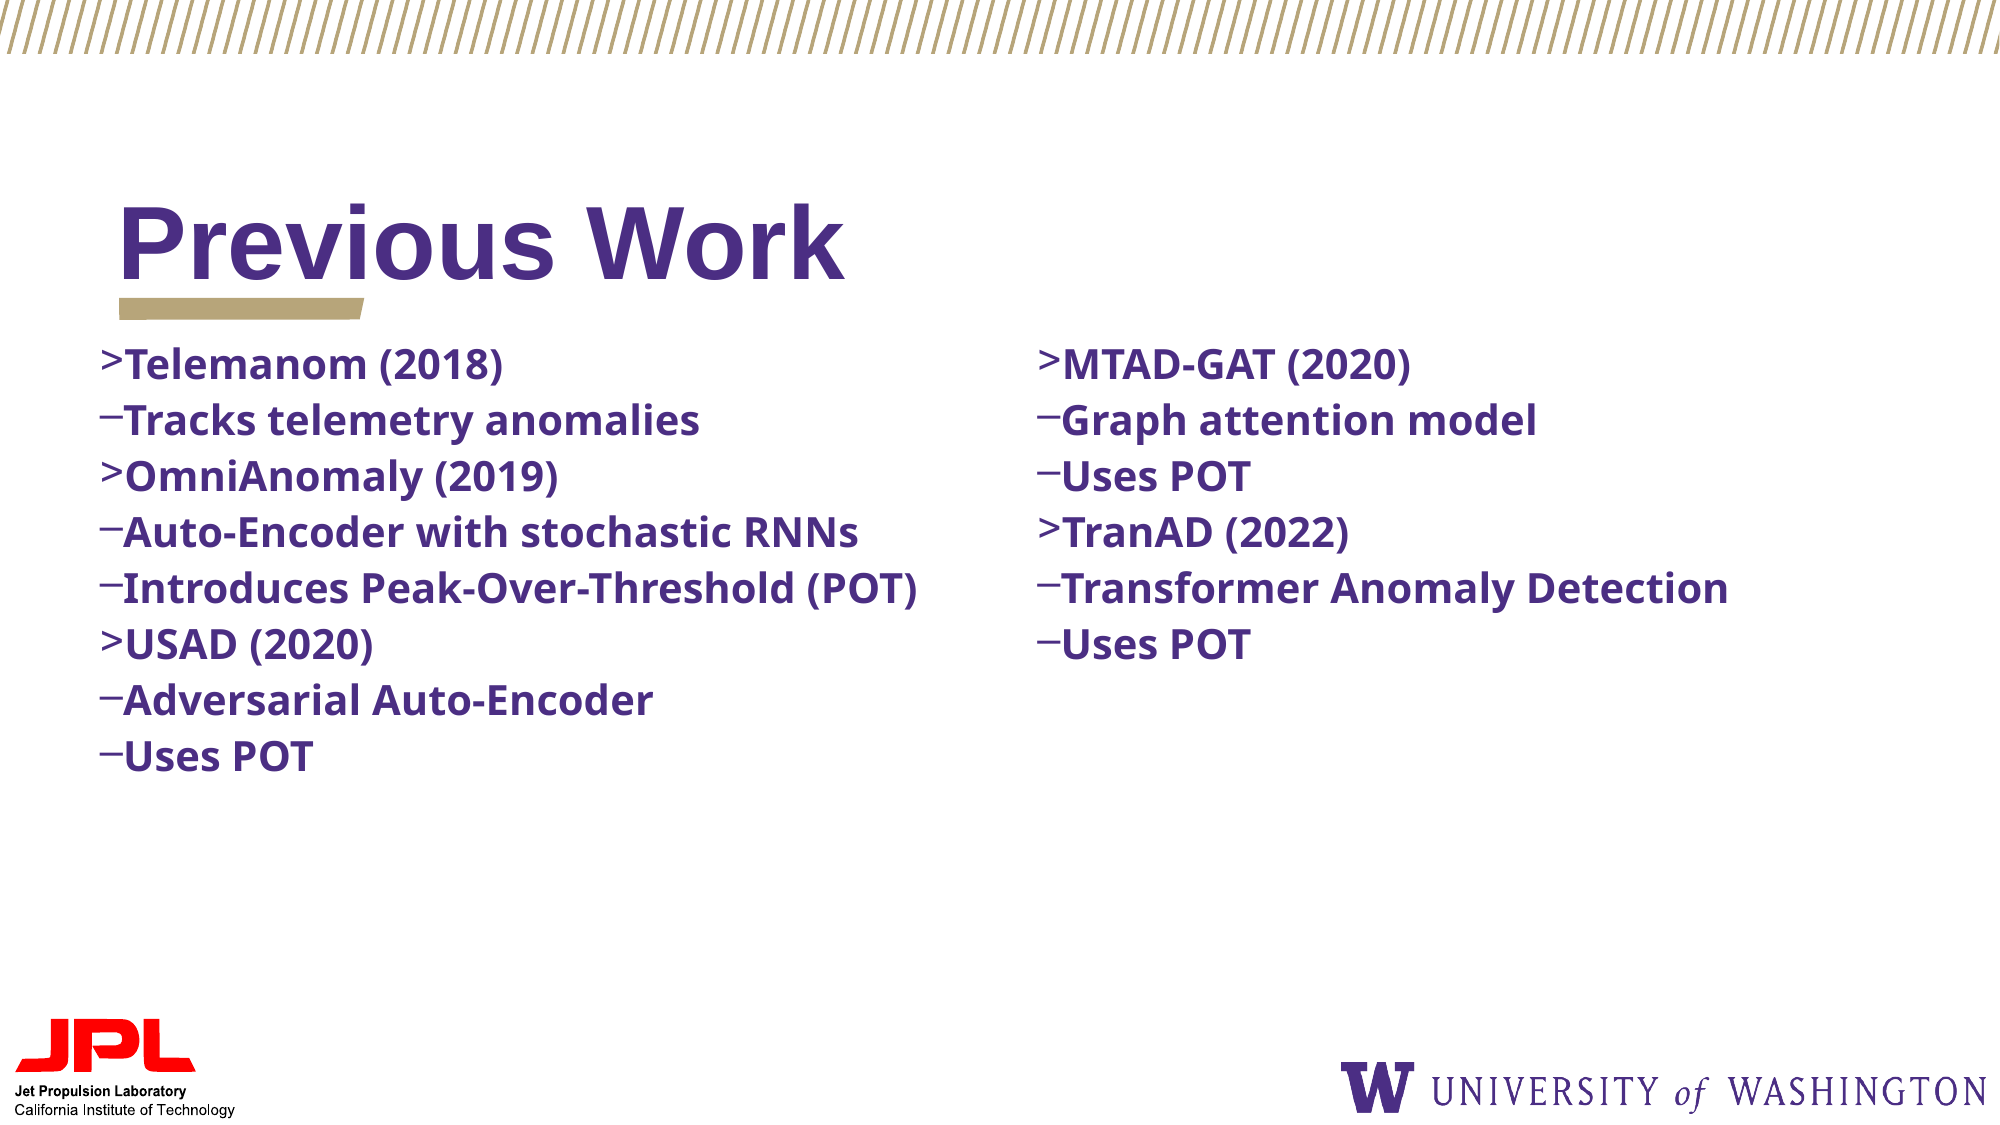

# Previous Work
Telemanom (2018)
Tracks telemetry anomalies
OmniAnomaly (2019)
Auto-Encoder with stochastic RNNs
Introduces Peak-Over-Threshold (POT)
USAD (2020)
Adversarial Auto-Encoder
Uses POT
MTAD-GAT (2020)
Graph attention model
Uses POT
TranAD (2022)
Transformer Anomaly Detection
Uses POT